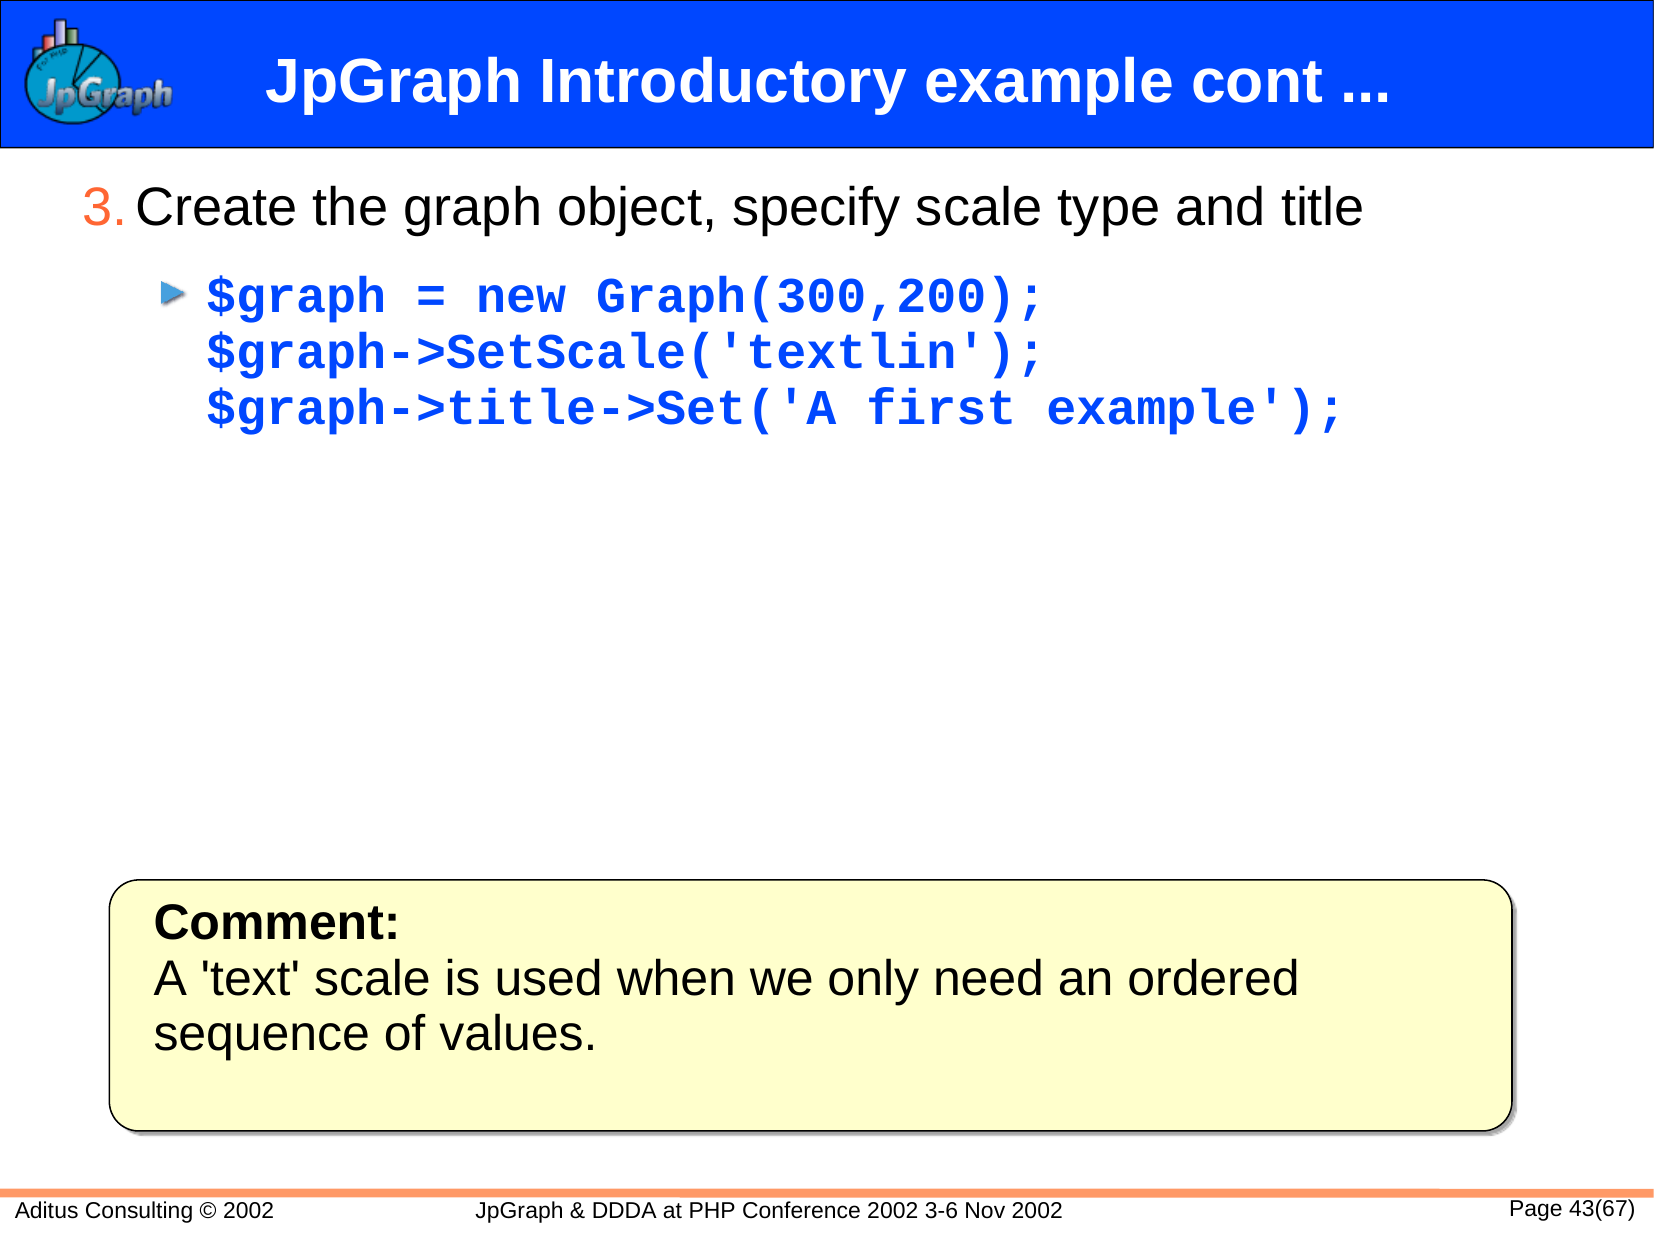

# JpGraph Introductory example cont ...
Create the graph object, specify scale type and title
$graph = new Graph(300,200);
$graph->SetScale('textlin');
$graph->title->Set('A first example');
Comment:
A 'text' scale is used when we only need an ordered sequence of values.